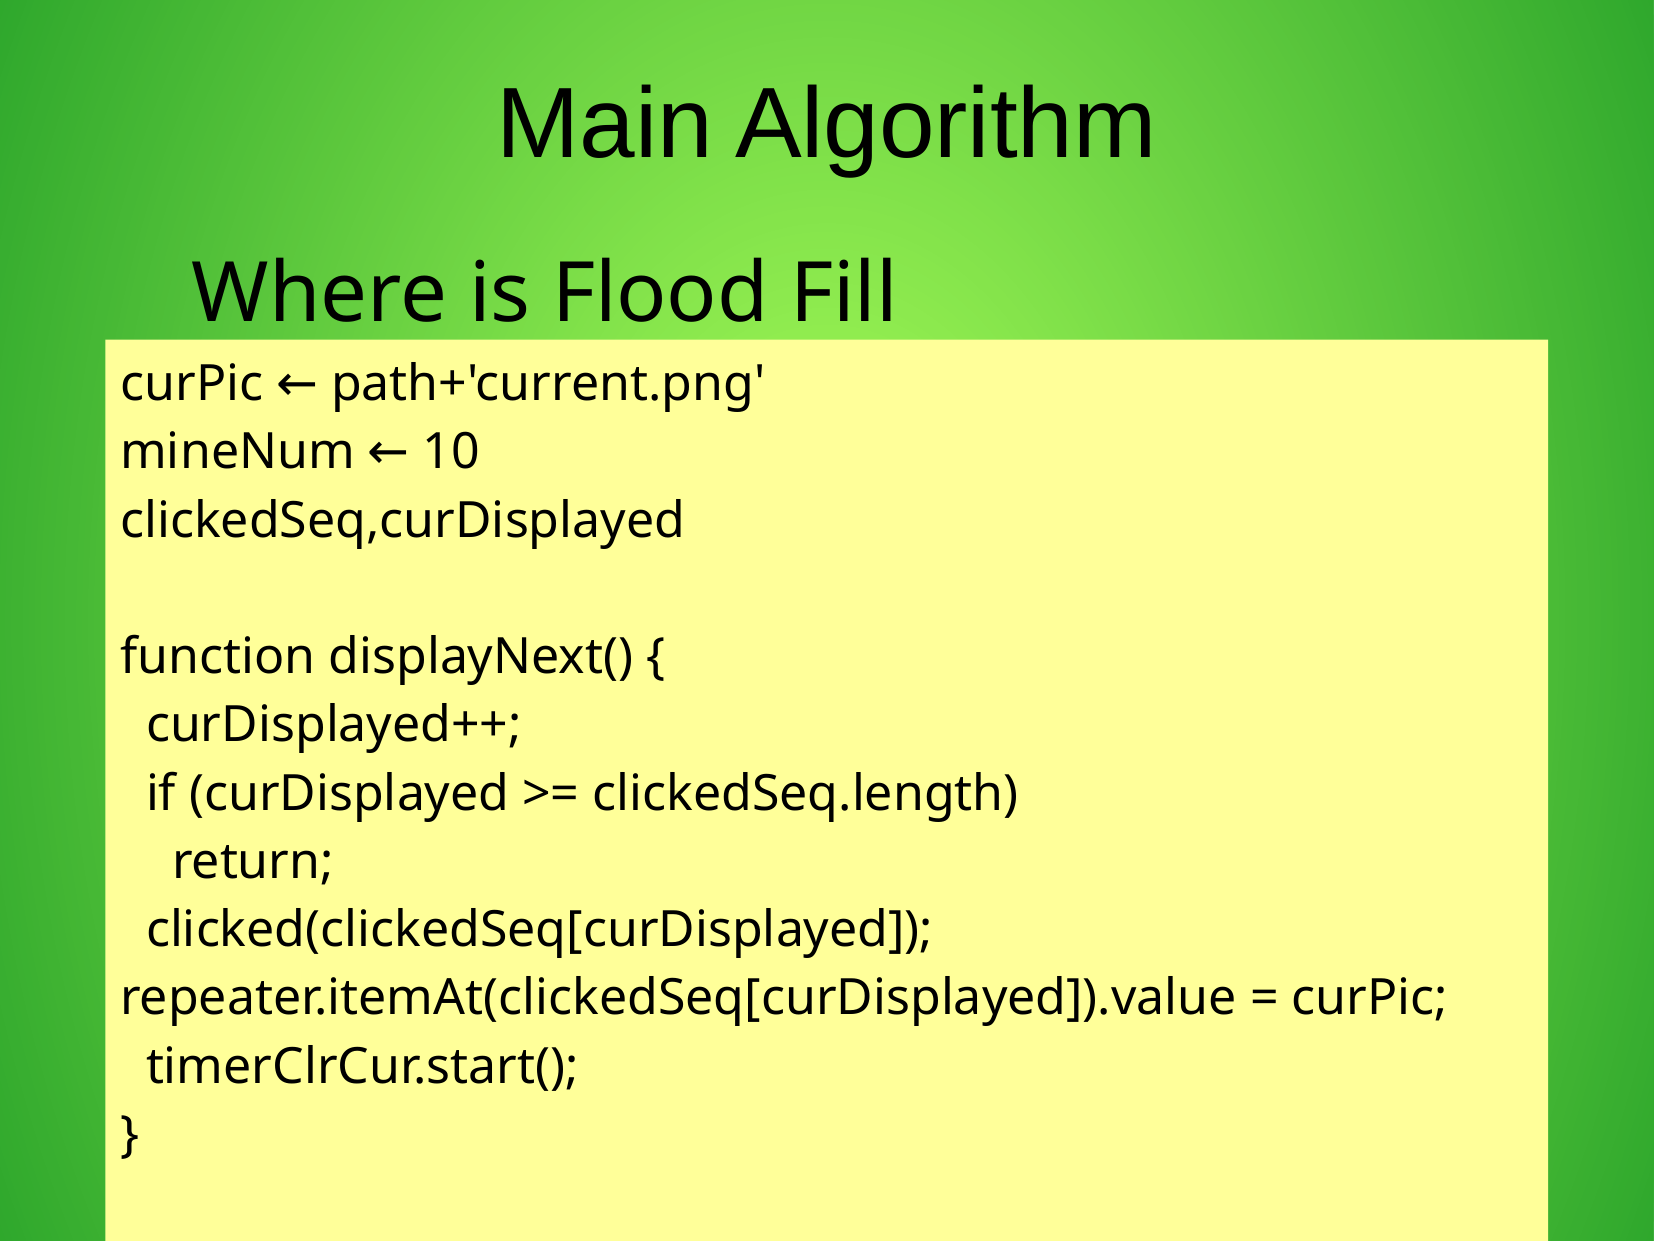

Main Algorithm
Where is Flood Fill
curPic ← path+'current.png'
mineNum ← 10
clickedSeq,curDisplayed
function displayNext() {
 curDisplayed++;
 if (curDisplayed >= clickedSeq.length)
 return;
 clicked(clickedSeq[curDisplayed]);
repeater.itemAt(clickedSeq[curDisplayed]).value = curPic;
 timerClrCur.start();
}